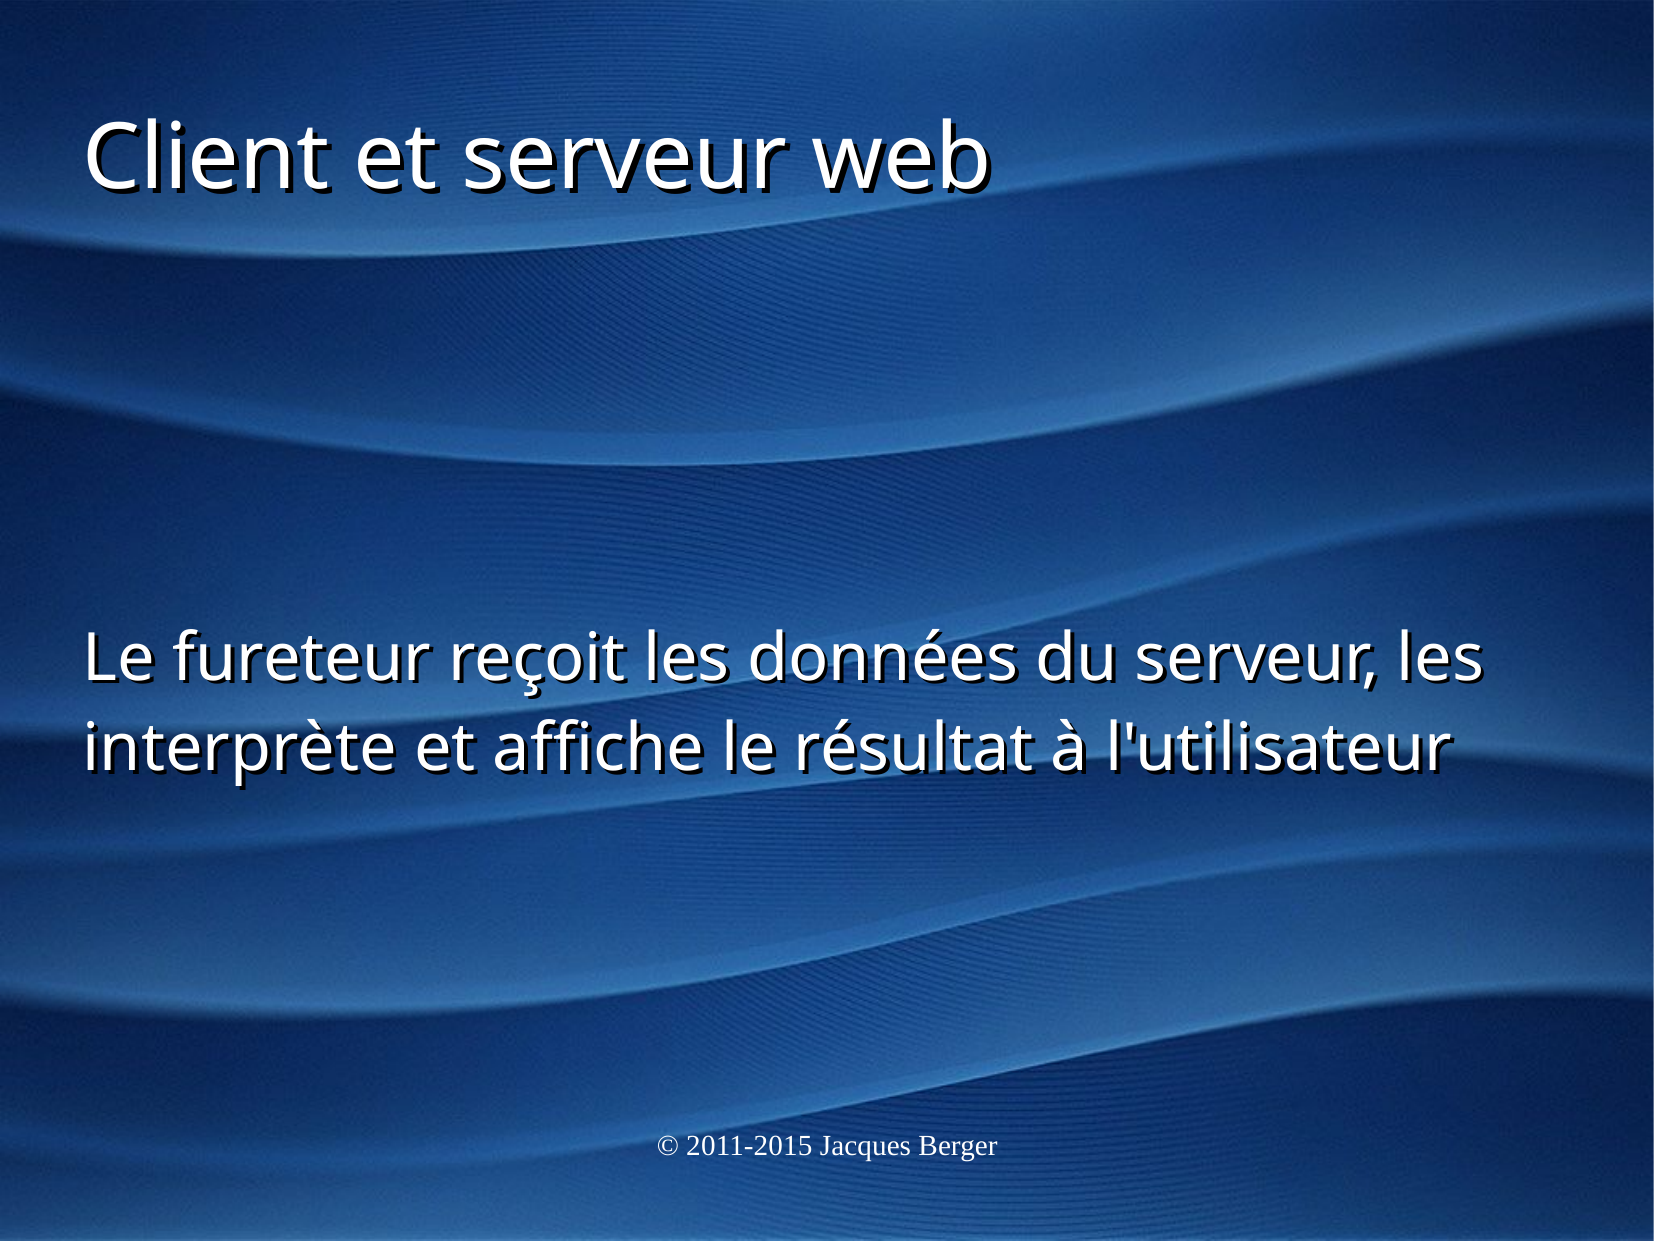

# Client et serveur web
Le fureteur reçoit les données du serveur, les interprète et affiche le résultat à l'utilisateur
© 2011-2015 Jacques Berger